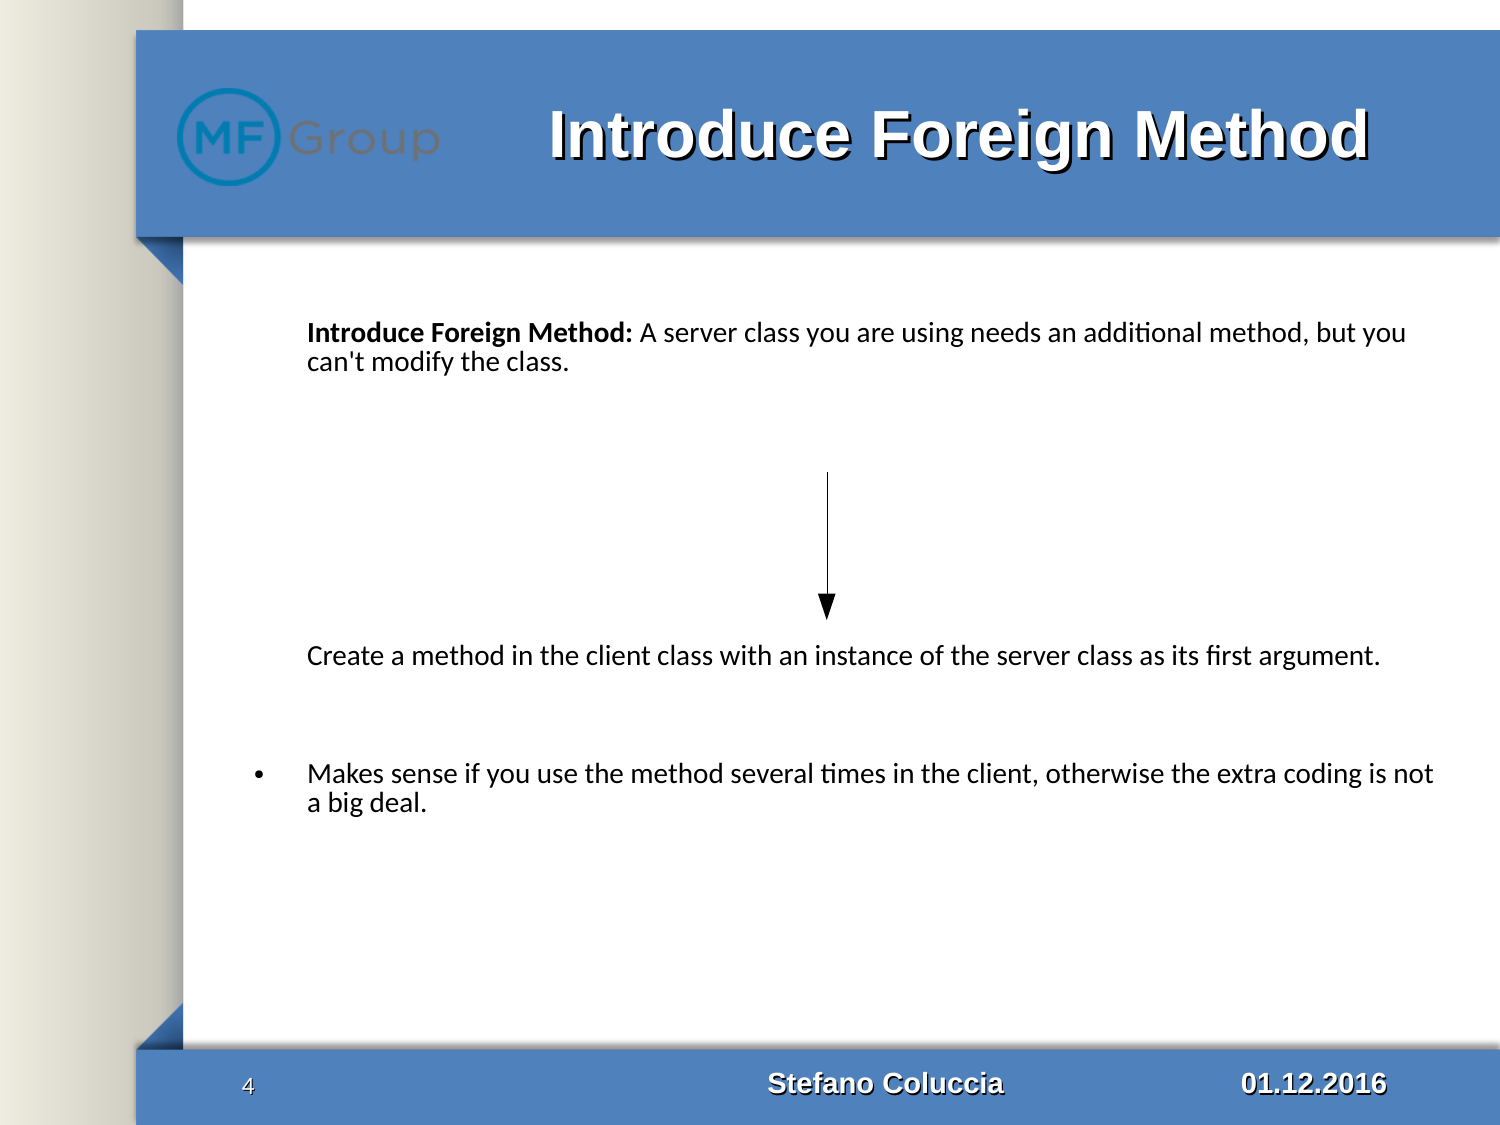

# Introduce Foreign Method
Introduce Foreign Method: A server class you are using needs an additional method, but you can't modify the class.
Create a method in the client class with an instance of the server class as its first argument.
Makes sense if you use the method several times in the client, otherwise the extra coding is not a big deal.
4
Stefano Coluccia
01.12.2016